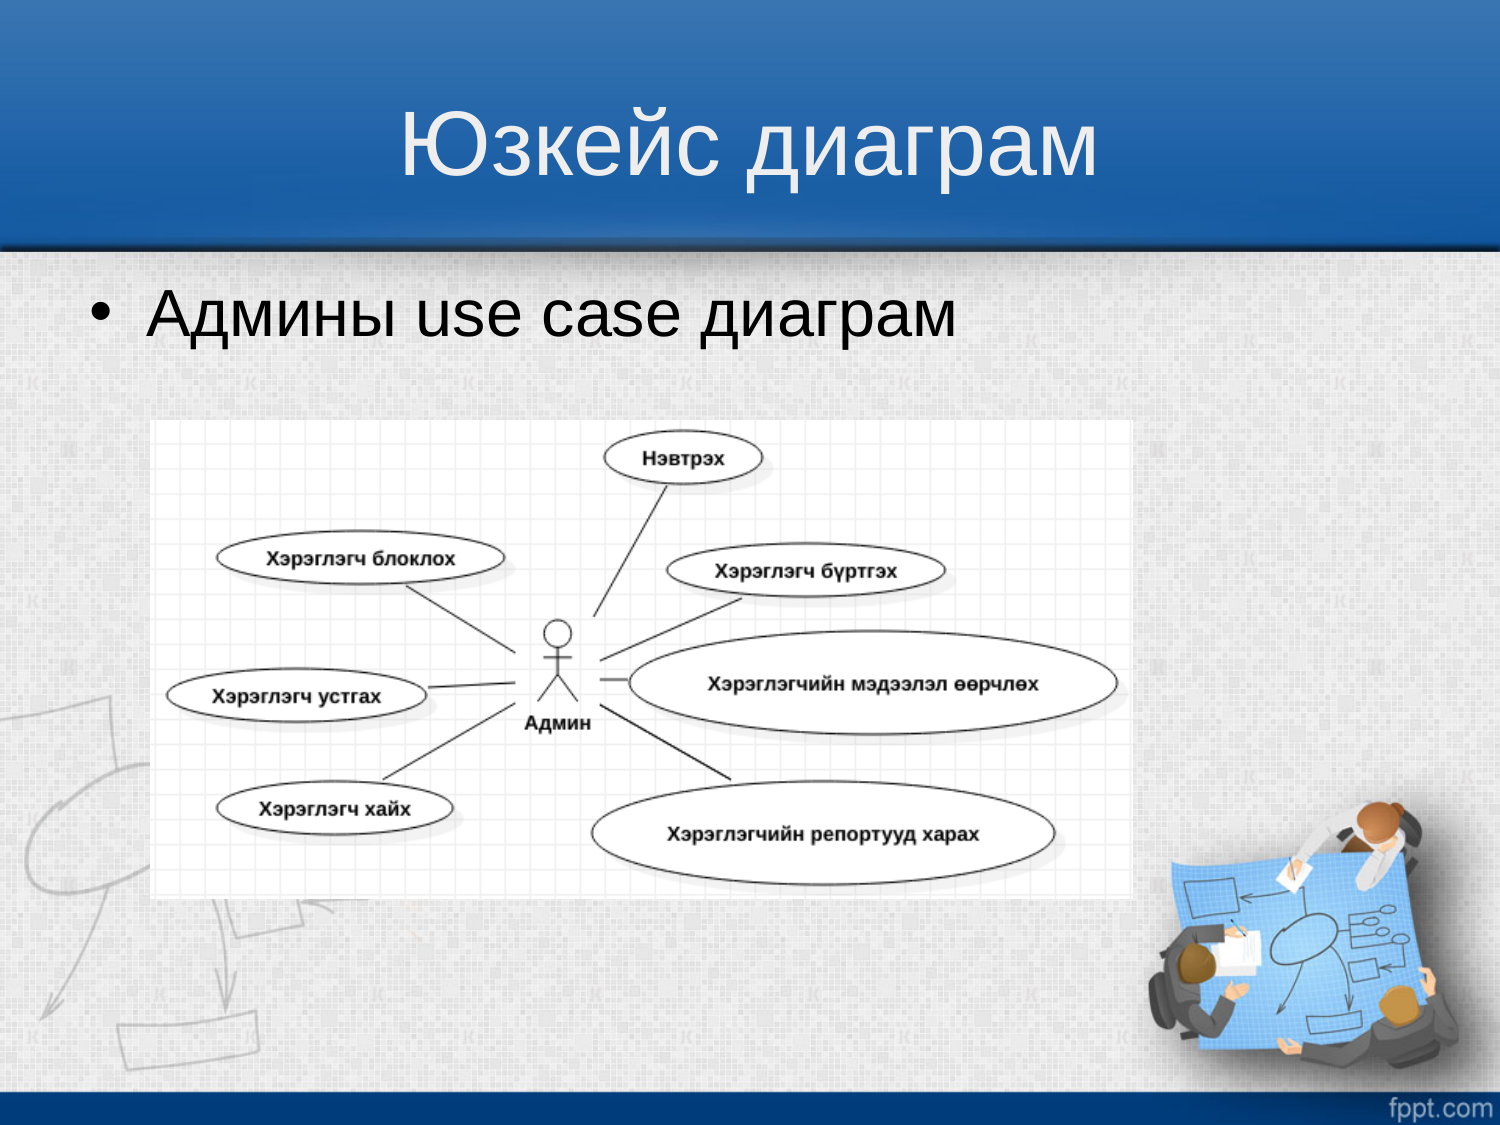

# Юзкейс диаграм
Админы use case диаграм